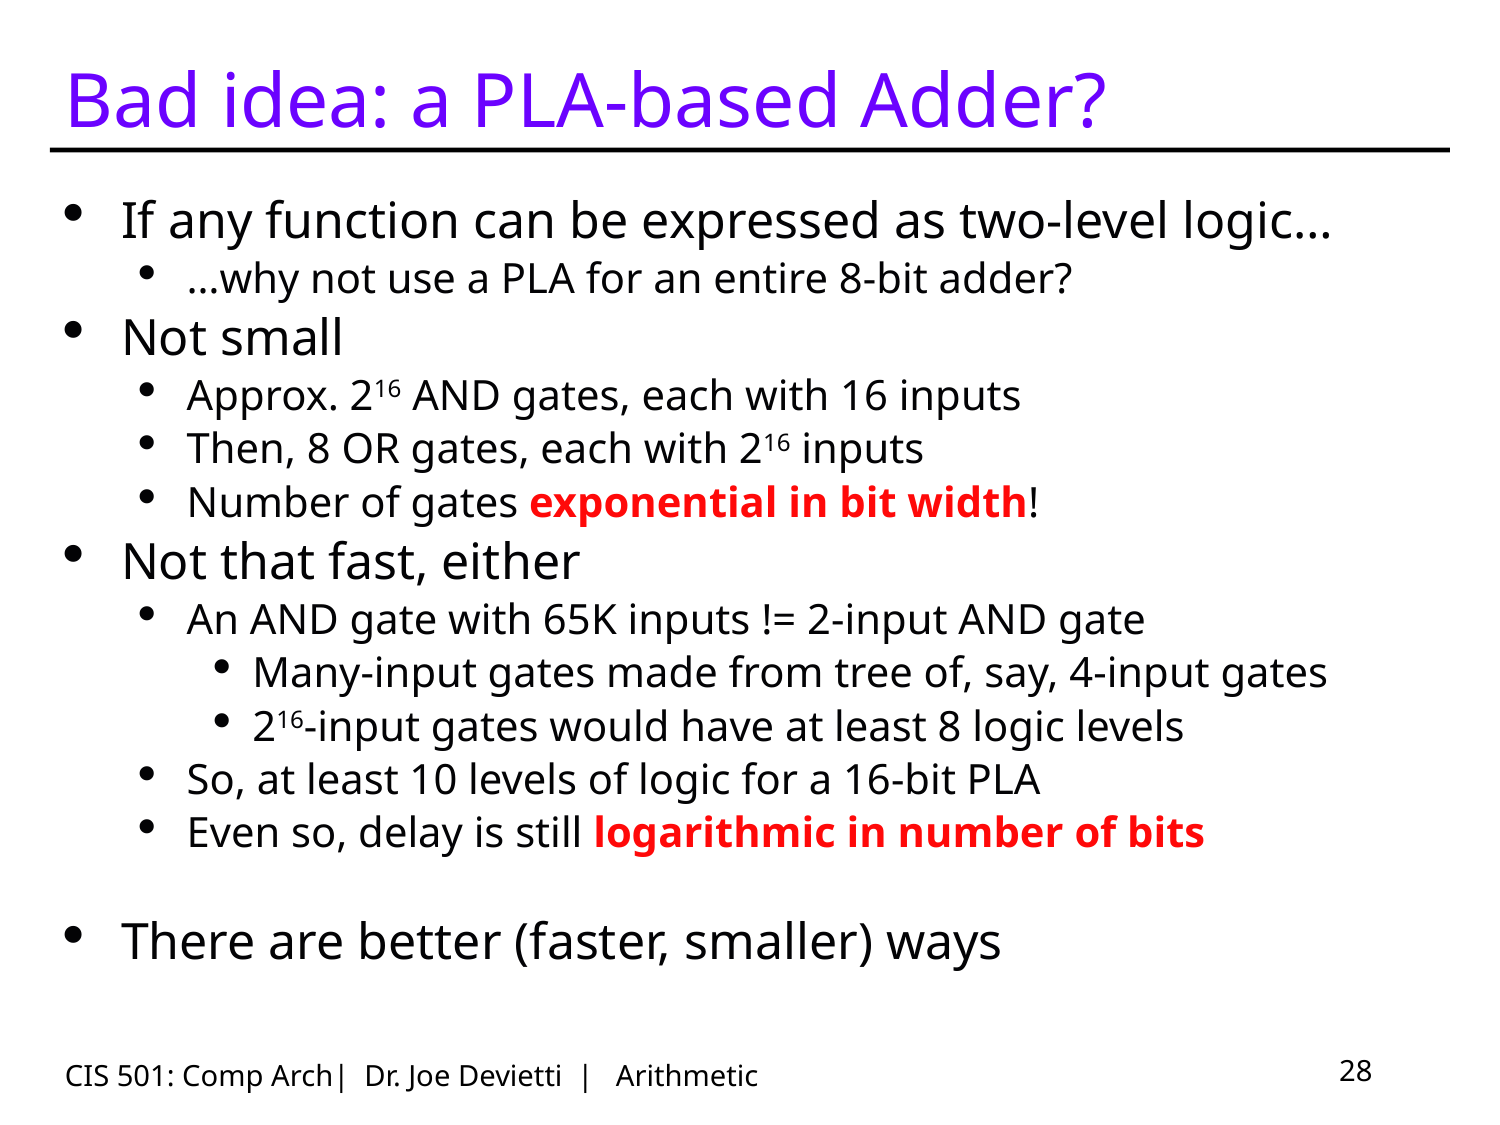

Bad idea: a PLA-based Adder?
If any function can be expressed as two-level logic…
…why not use a PLA for an entire 8-bit adder?
Not small
Approx. 216 AND gates, each with 16 inputs
Then, 8 OR gates, each with 216 inputs
Number of gates exponential in bit width!
Not that fast, either
An AND gate with 65K inputs != 2-input AND gate
Many-input gates made from tree of, say, 4-input gates
216-input gates would have at least 8 logic levels
So, at least 10 levels of logic for a 16-bit PLA
Even so, delay is still logarithmic in number of bits
There are better (faster, smaller) ways
CIS 501: Comp Arch| Dr. Joe Devietti | Arithmetic